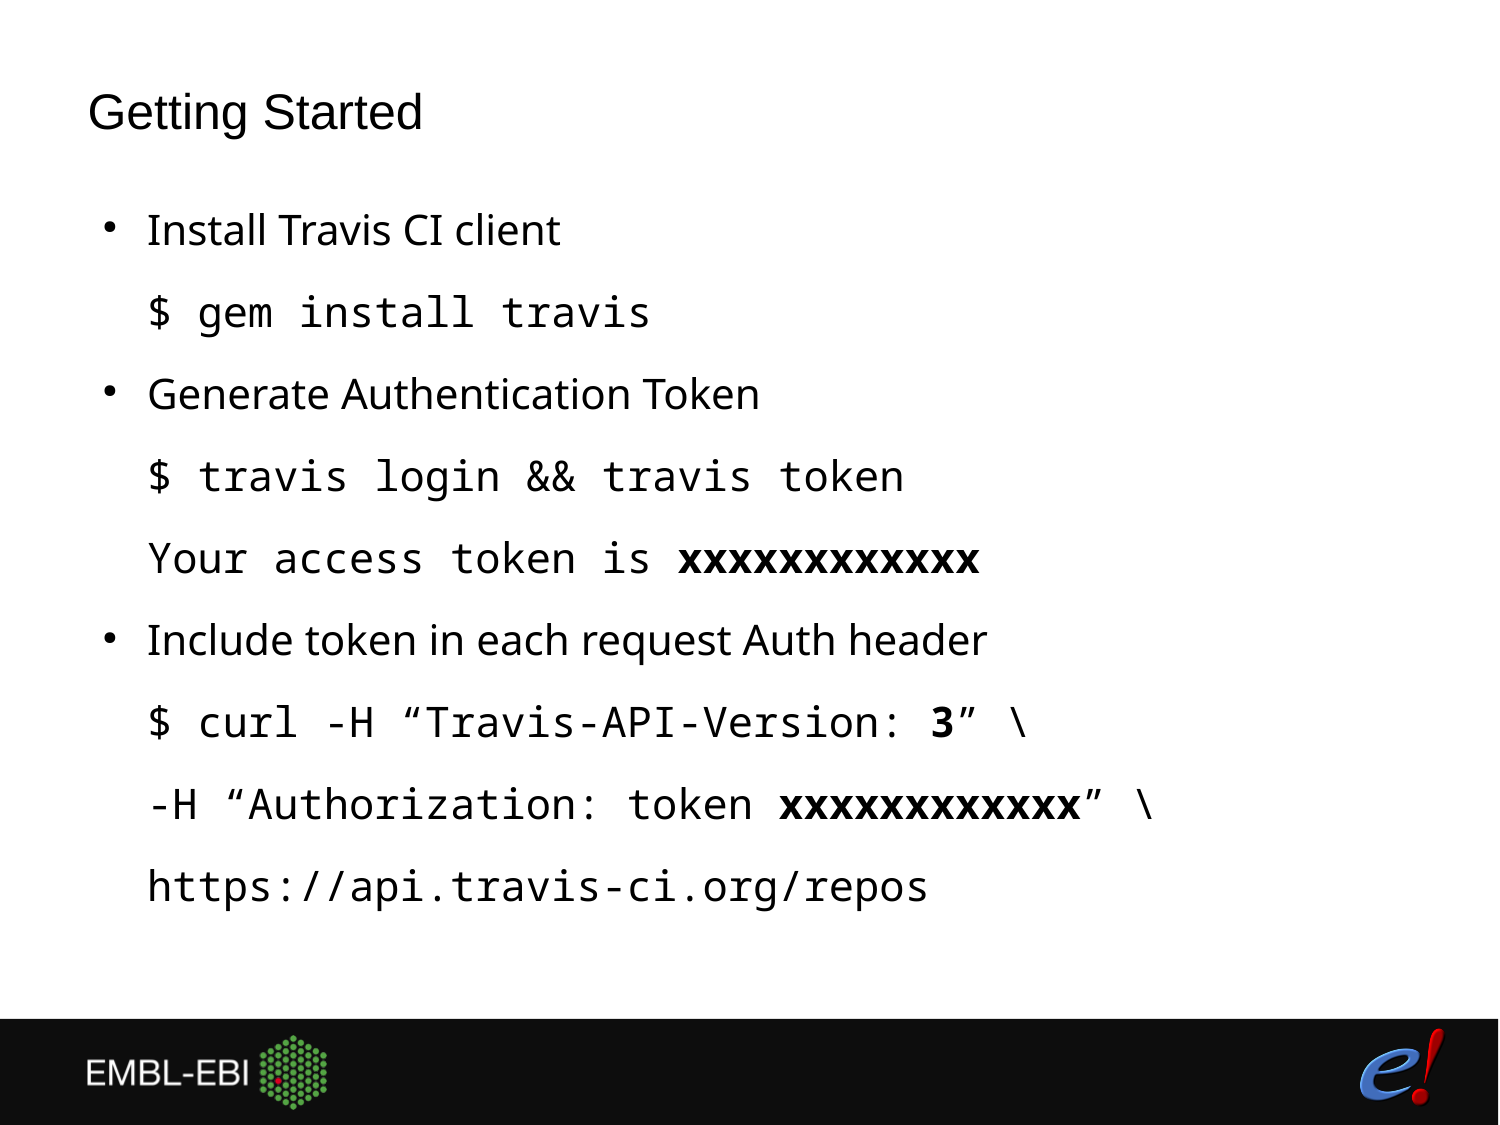

# Getting Started
Install Travis CI client
$ gem install travis
Generate Authentication Token
$ travis login && travis token
Your access token is xxxxxxxxxxxx
Include token in each request Auth header
$ curl -H “Travis-API-Version: 3” \
-H “Authorization: token xxxxxxxxxxxx” \
https://api.travis-ci.org/repos